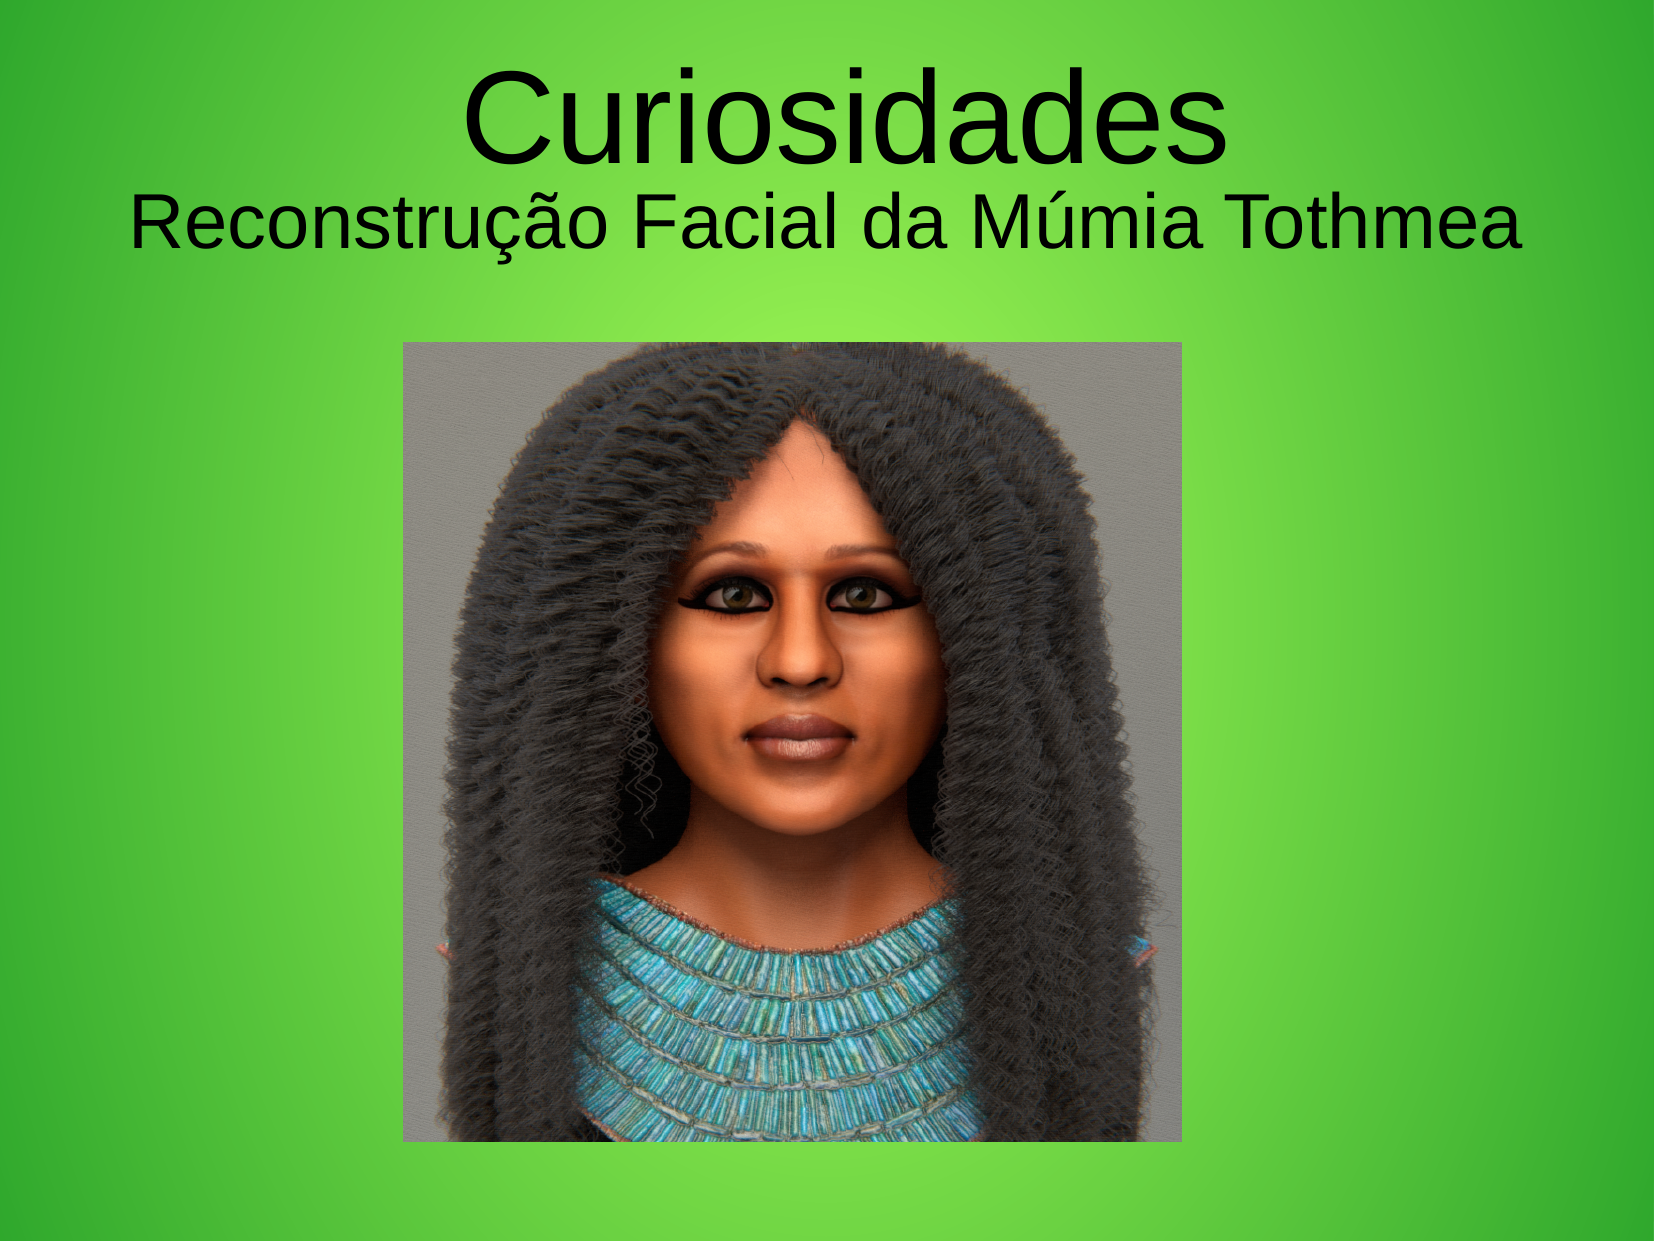

# Curiosidades
Reconstrução Facial da Múmia Tothmea